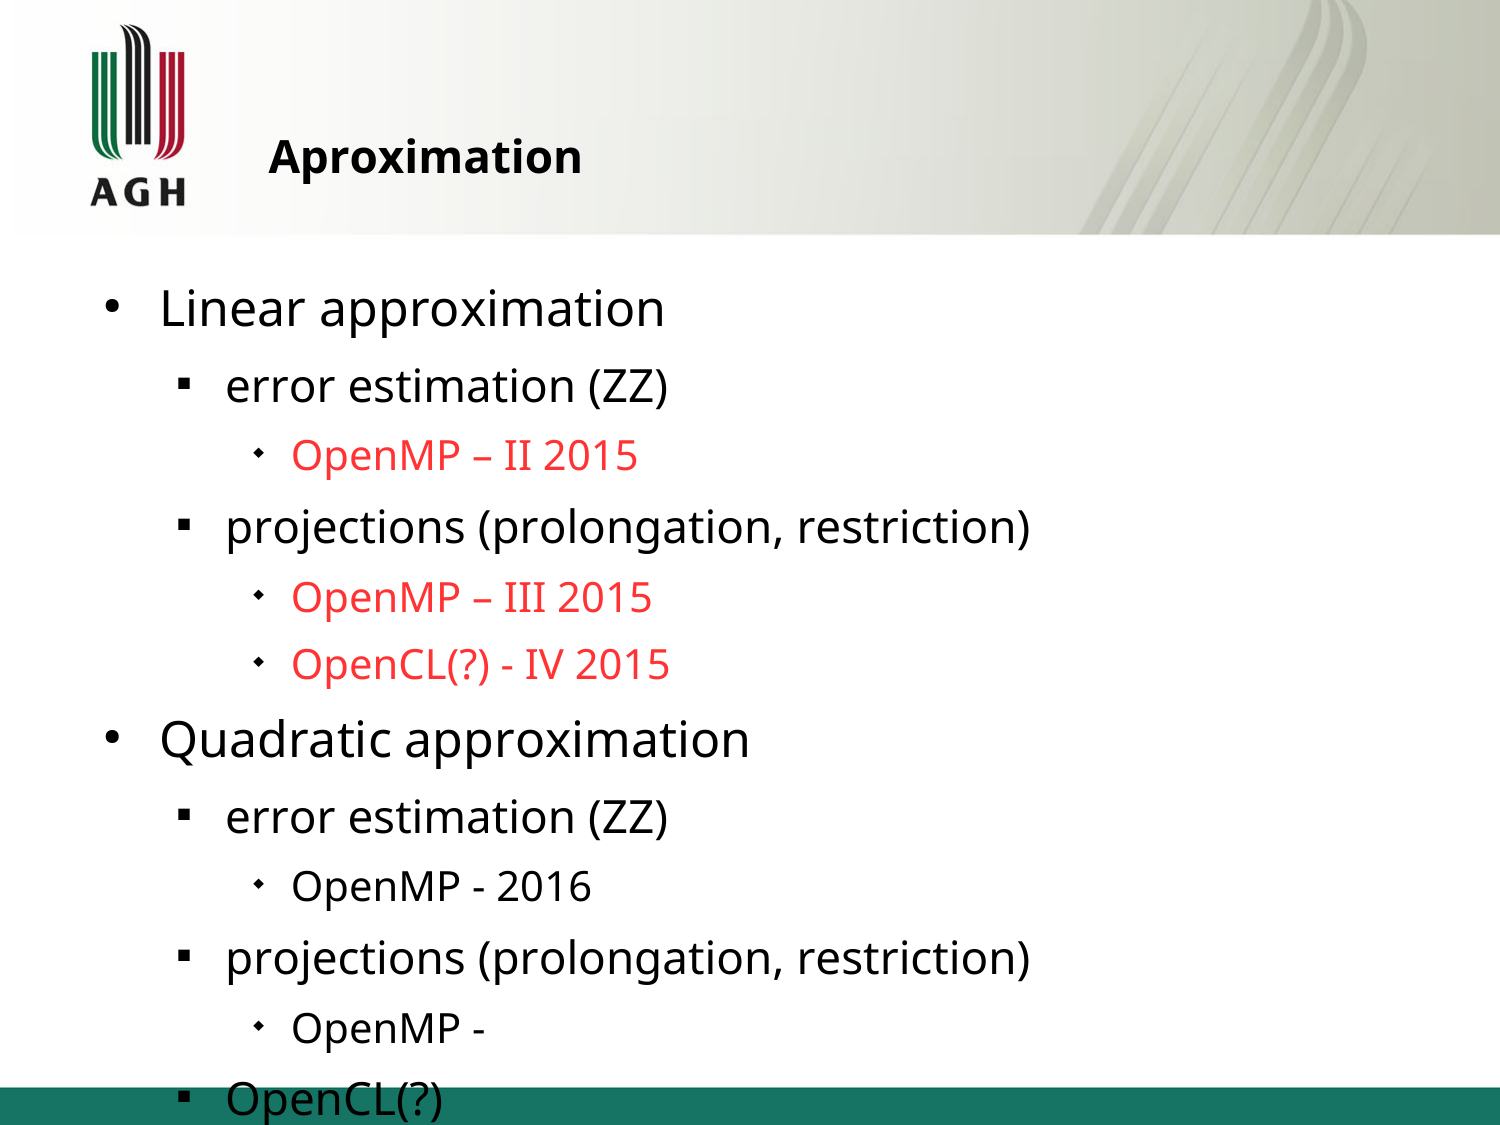

# Aproximation
Linear approximation
error estimation (ZZ)
OpenMP – II 2015
projections (prolongation, restriction)
OpenMP – III 2015
OpenCL(?) - IV 2015
Quadratic approximation
error estimation (ZZ)
OpenMP - 2016
projections (prolongation, restriction)
OpenMP -
OpenCL(?)